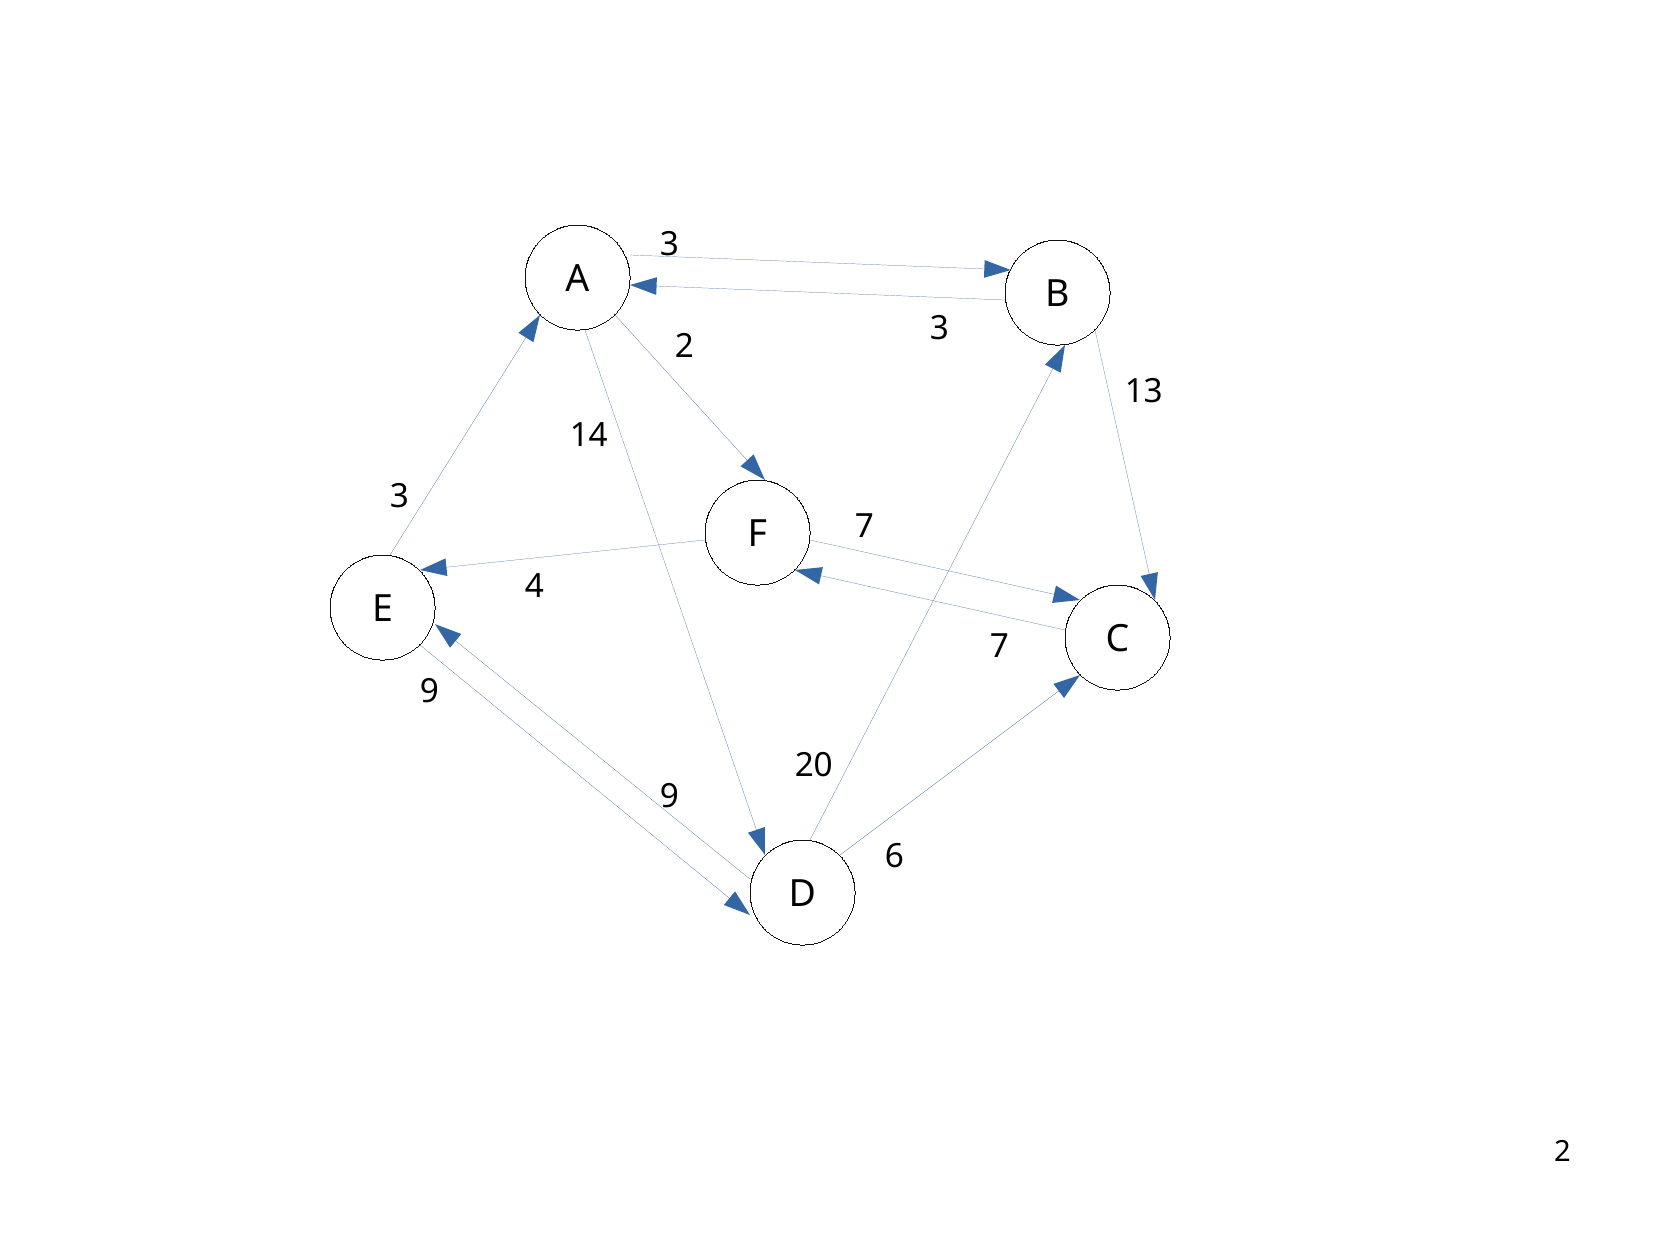

3
A
B
3
2
13
14
3
F
7
E
4
C
7
9
20
9
6
D
2